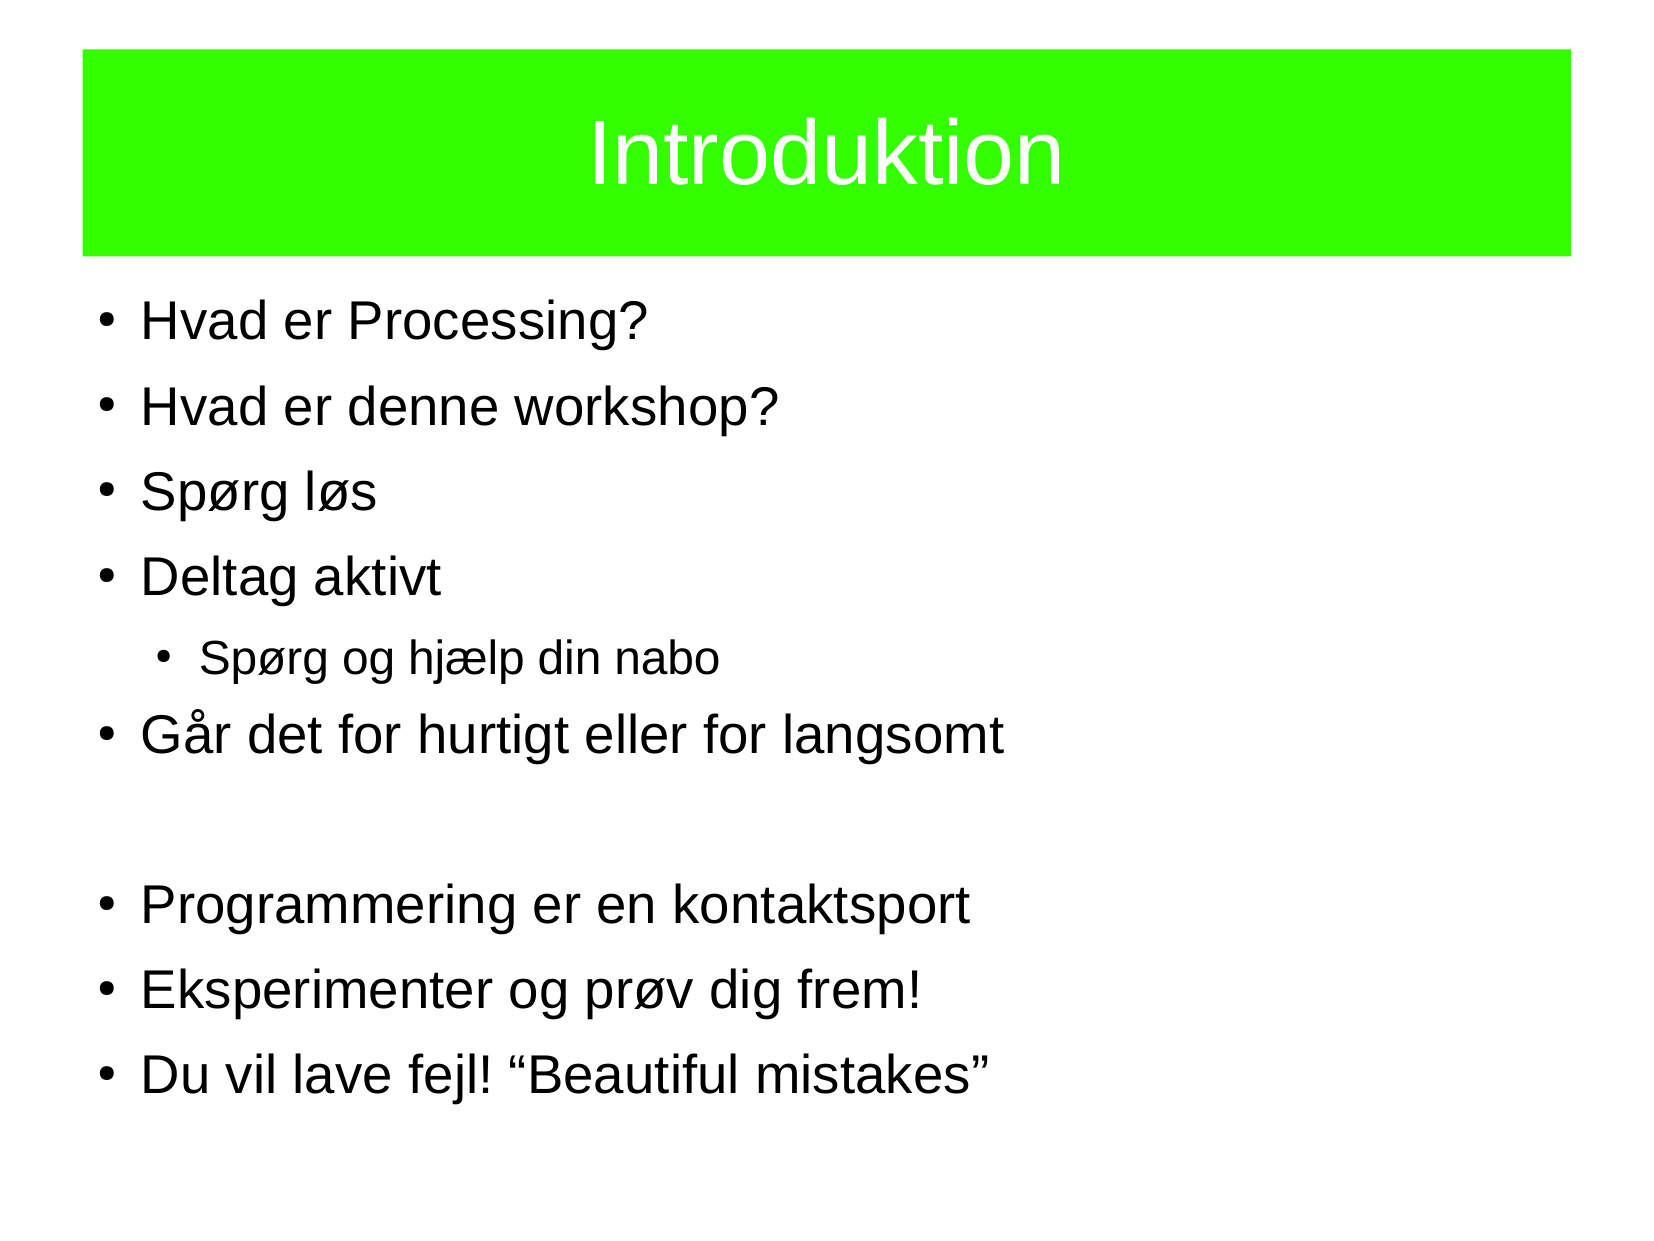

# Introduktion
Hvad er Processing?
Hvad er denne workshop?
Spørg løs
Deltag aktivt
Spørg og hjælp din nabo
Går det for hurtigt eller for langsomt
Programmering er en kontaktsport
Eksperimenter og prøv dig frem!
Du vil lave fejl! “Beautiful mistakes”